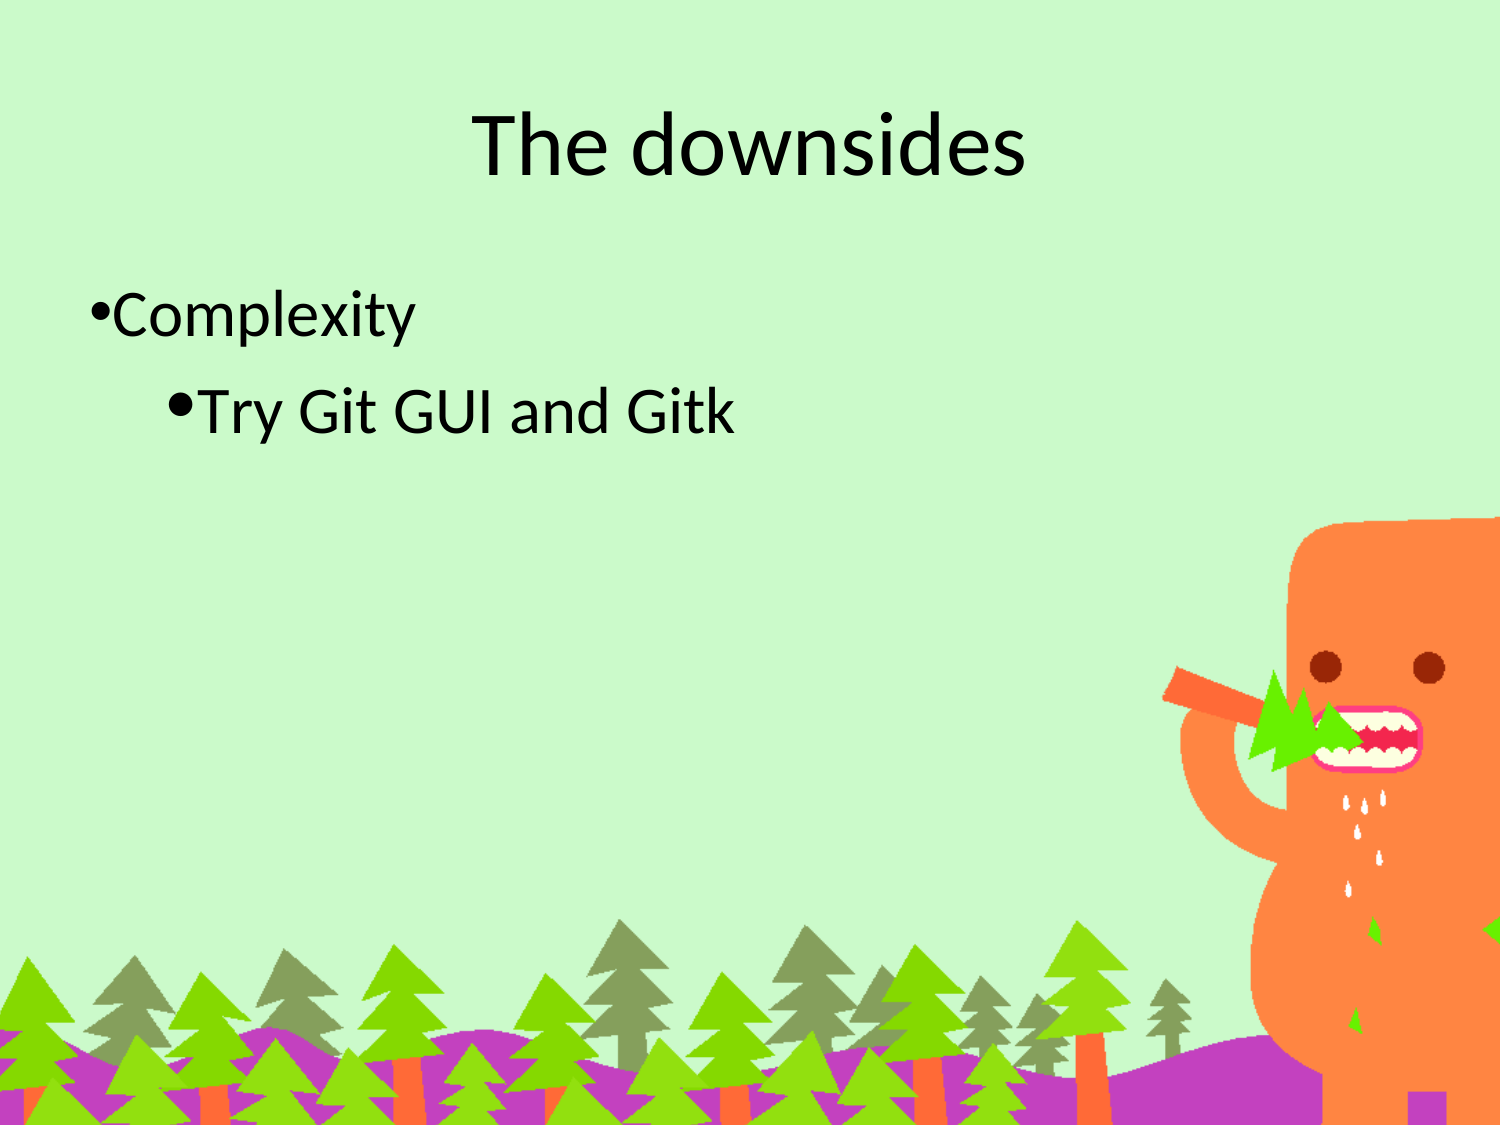

The downsides
Complexity
Try Git GUI and Gitk